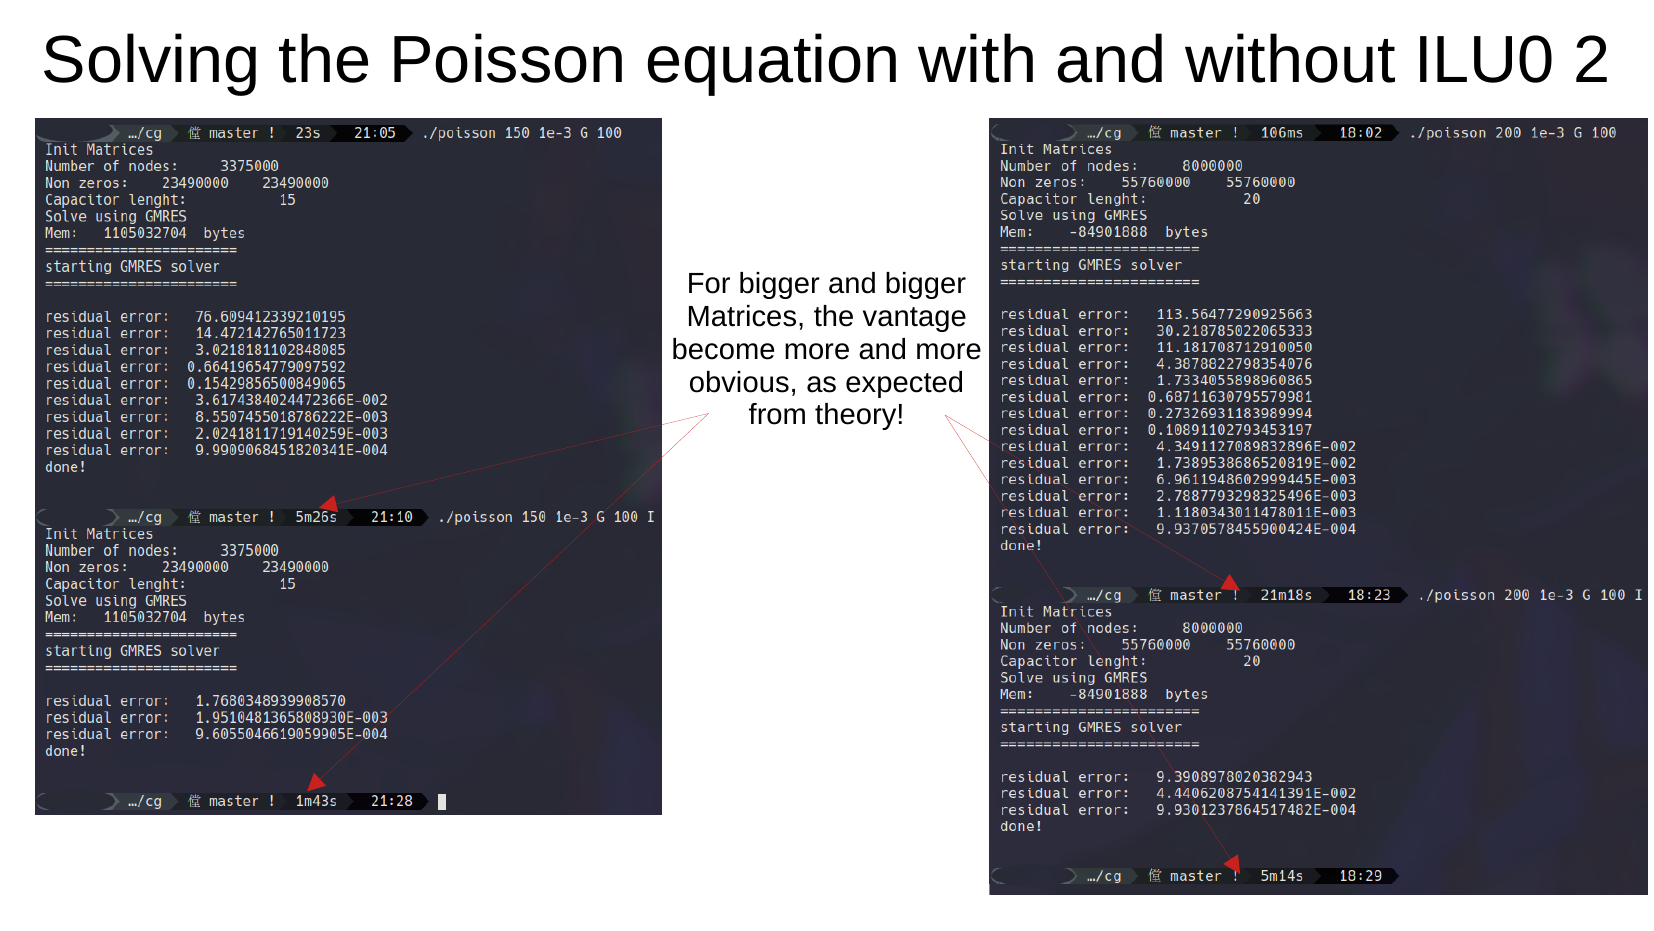

# Solving the Poisson equation with and without ILU0 2
For bigger and bigger Matrices, the vantage become more and more obvious, as expected from theory!